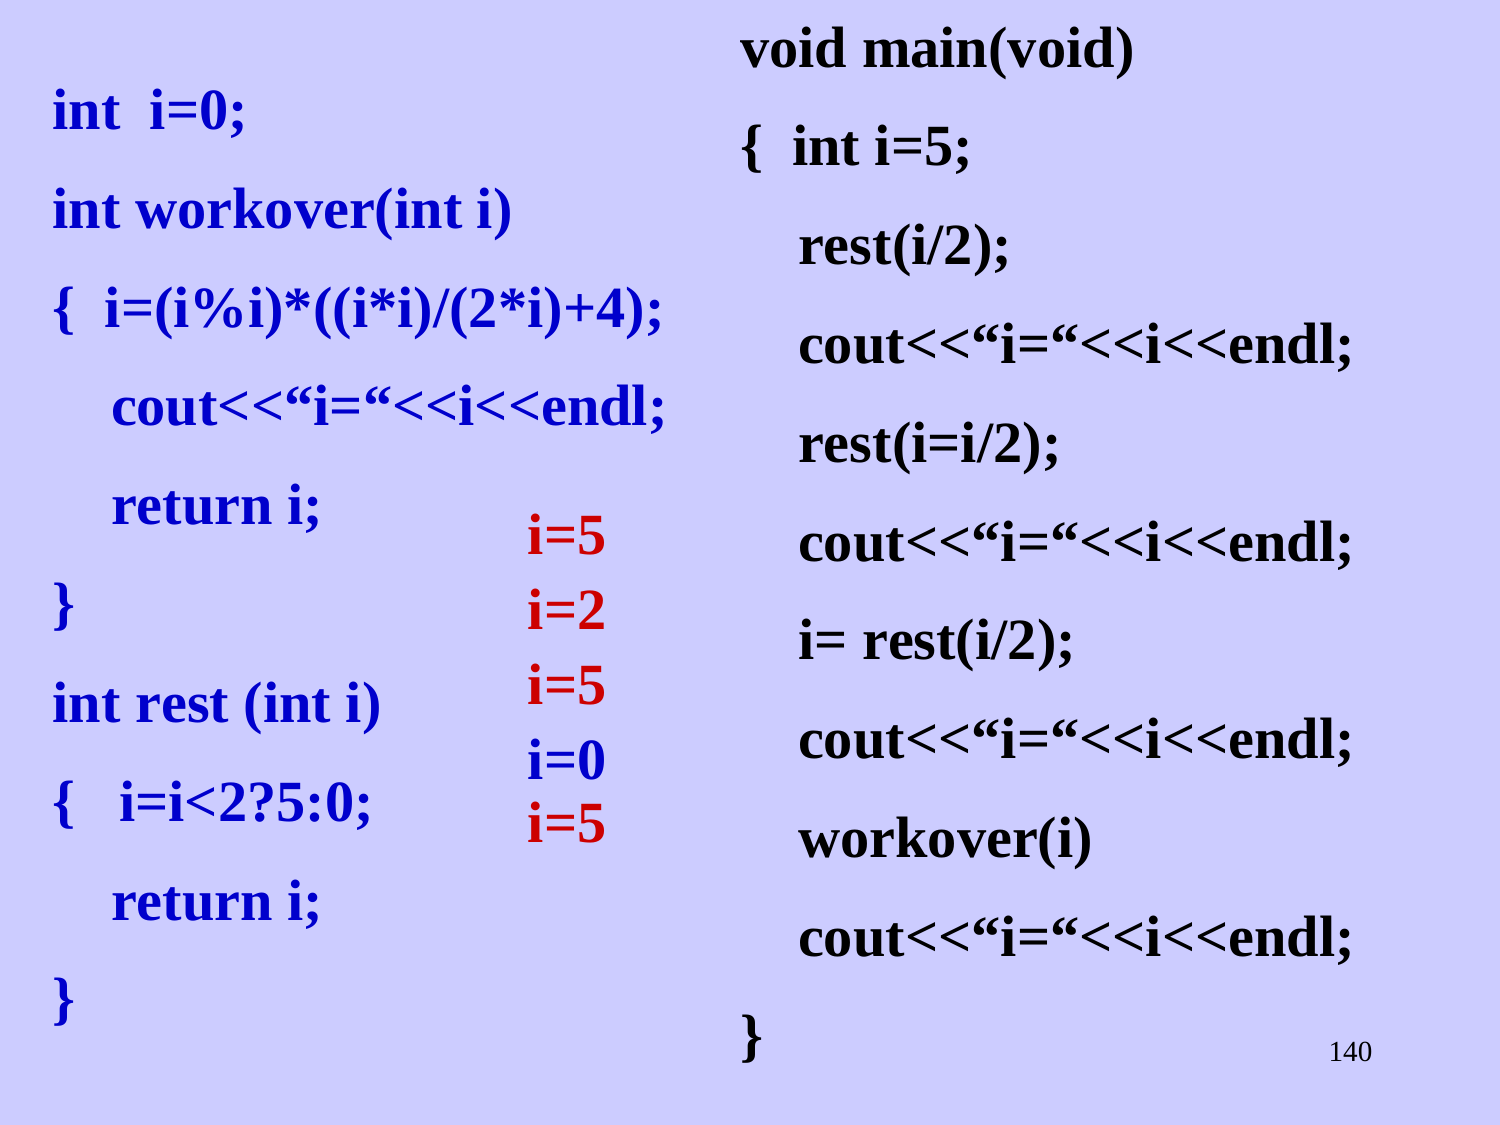

void main(void)
{ int i=5;
 rest(i/2);
 cout<<“i=“<<i<<endl;
 rest(i=i/2);
 cout<<“i=“<<i<<endl;
 i= rest(i/2);
 cout<<“i=“<<i<<endl;
 workover(i)
 cout<<“i=“<<i<<endl;
}
int i=0;
int workover(int i)
{ i=(i%i)*((i*i)/(2*i)+4);
 cout<<“i=“<<i<<endl;
 return i;
}
int rest (int i)
{ i=i<2?5:0;
 return i;
}
i=5
i=2
i=5
i=0
i=5